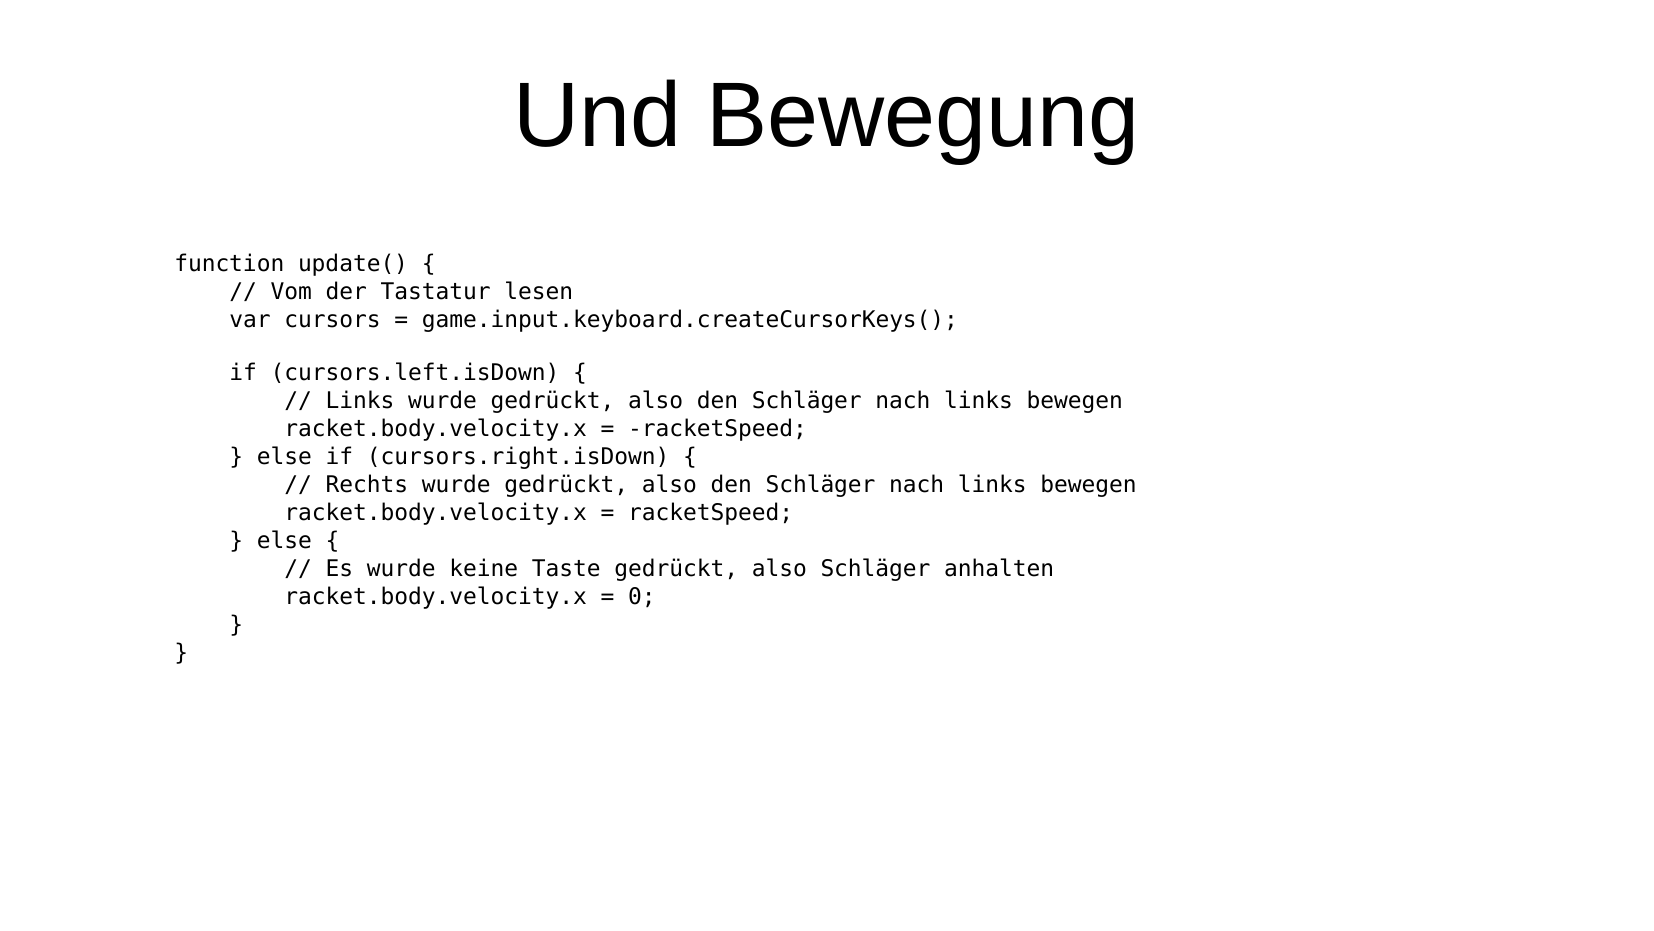

# Und Bewegung
 function update() {
 // Vom der Tastatur lesen
 var cursors = game.input.keyboard.createCursorKeys();
 if (cursors.left.isDown) {
 // Links wurde gedrückt, also den Schläger nach links bewegen
 racket.body.velocity.x = -racketSpeed;
 } else if (cursors.right.isDown) {
 // Rechts wurde gedrückt, also den Schläger nach links bewegen
 racket.body.velocity.x = racketSpeed;
 } else {
 // Es wurde keine Taste gedrückt, also Schläger anhalten
 racket.body.velocity.x = 0;
 }
 }